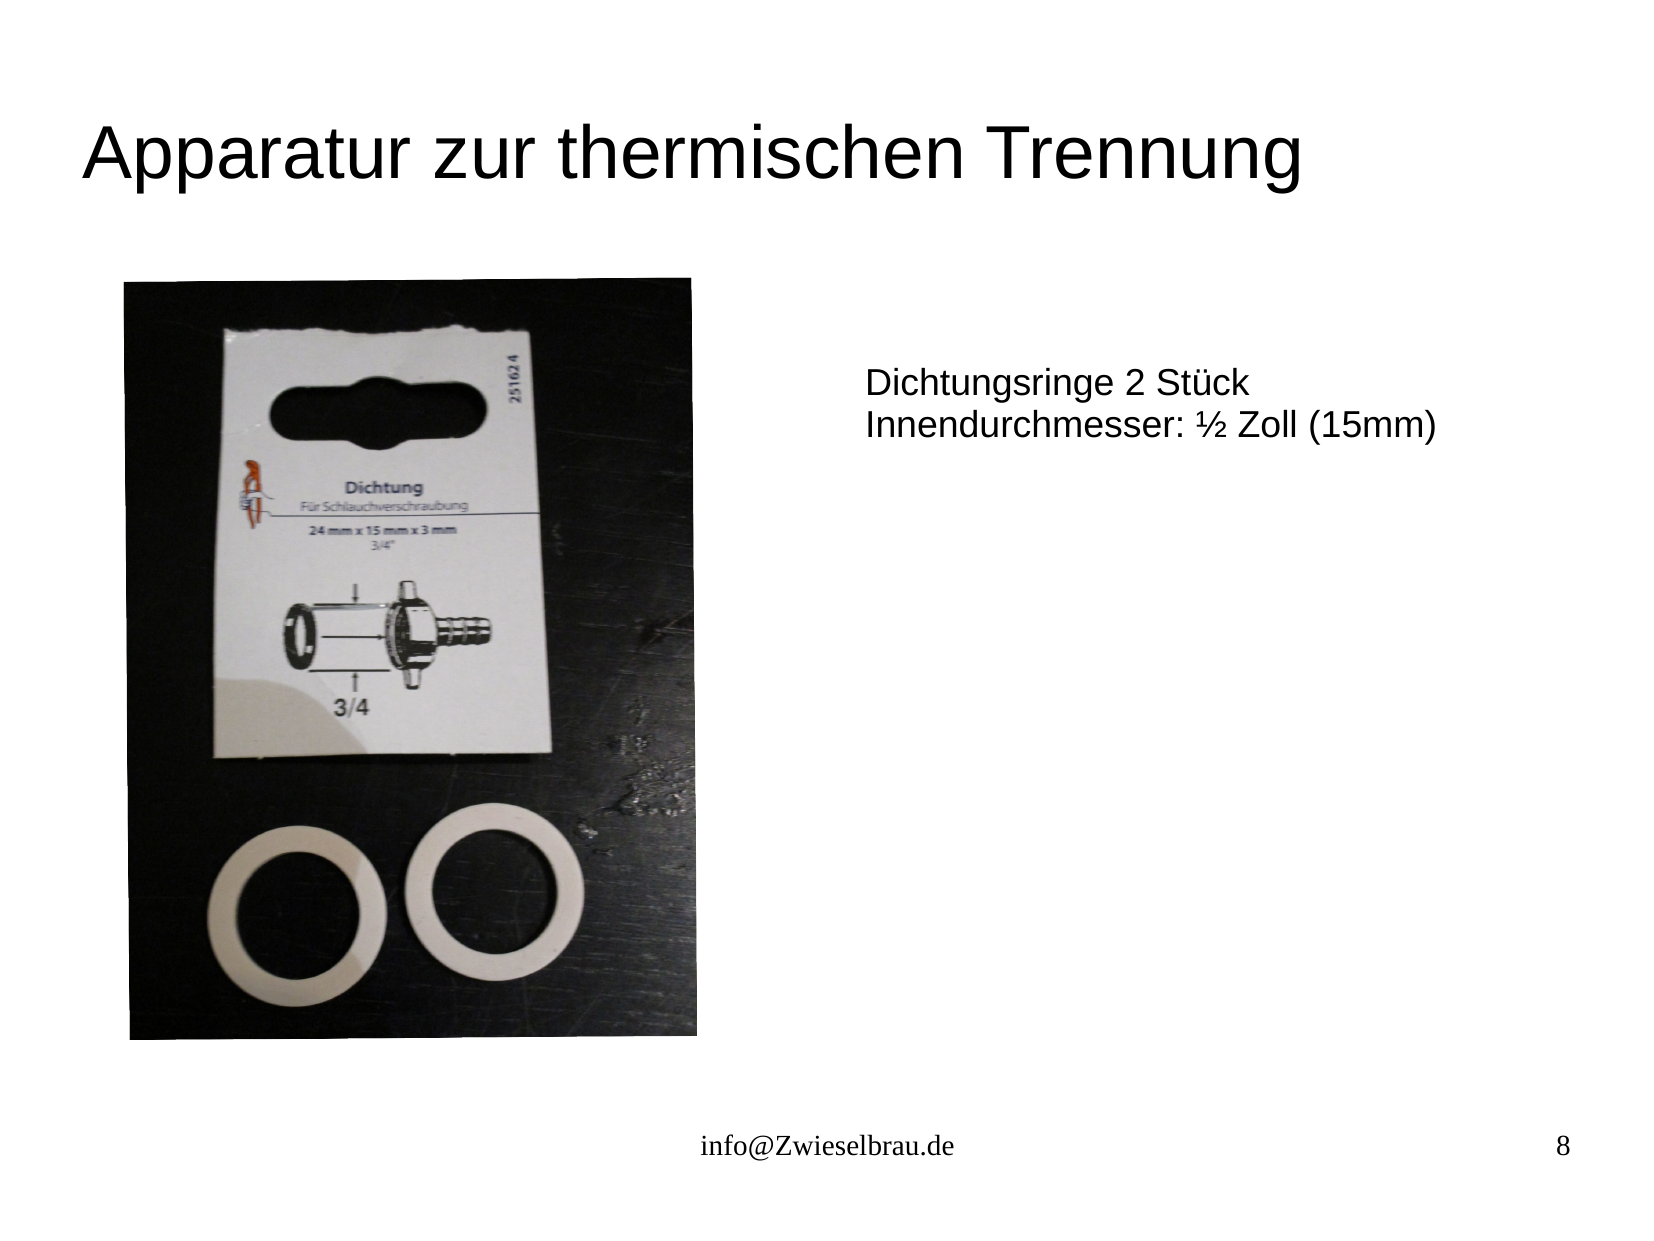

# Apparatur zur thermischen Trennung
Dichtungsringe 2 Stück
Innendurchmesser: ½ Zoll (15mm)
info@Zwieselbrau.de
8